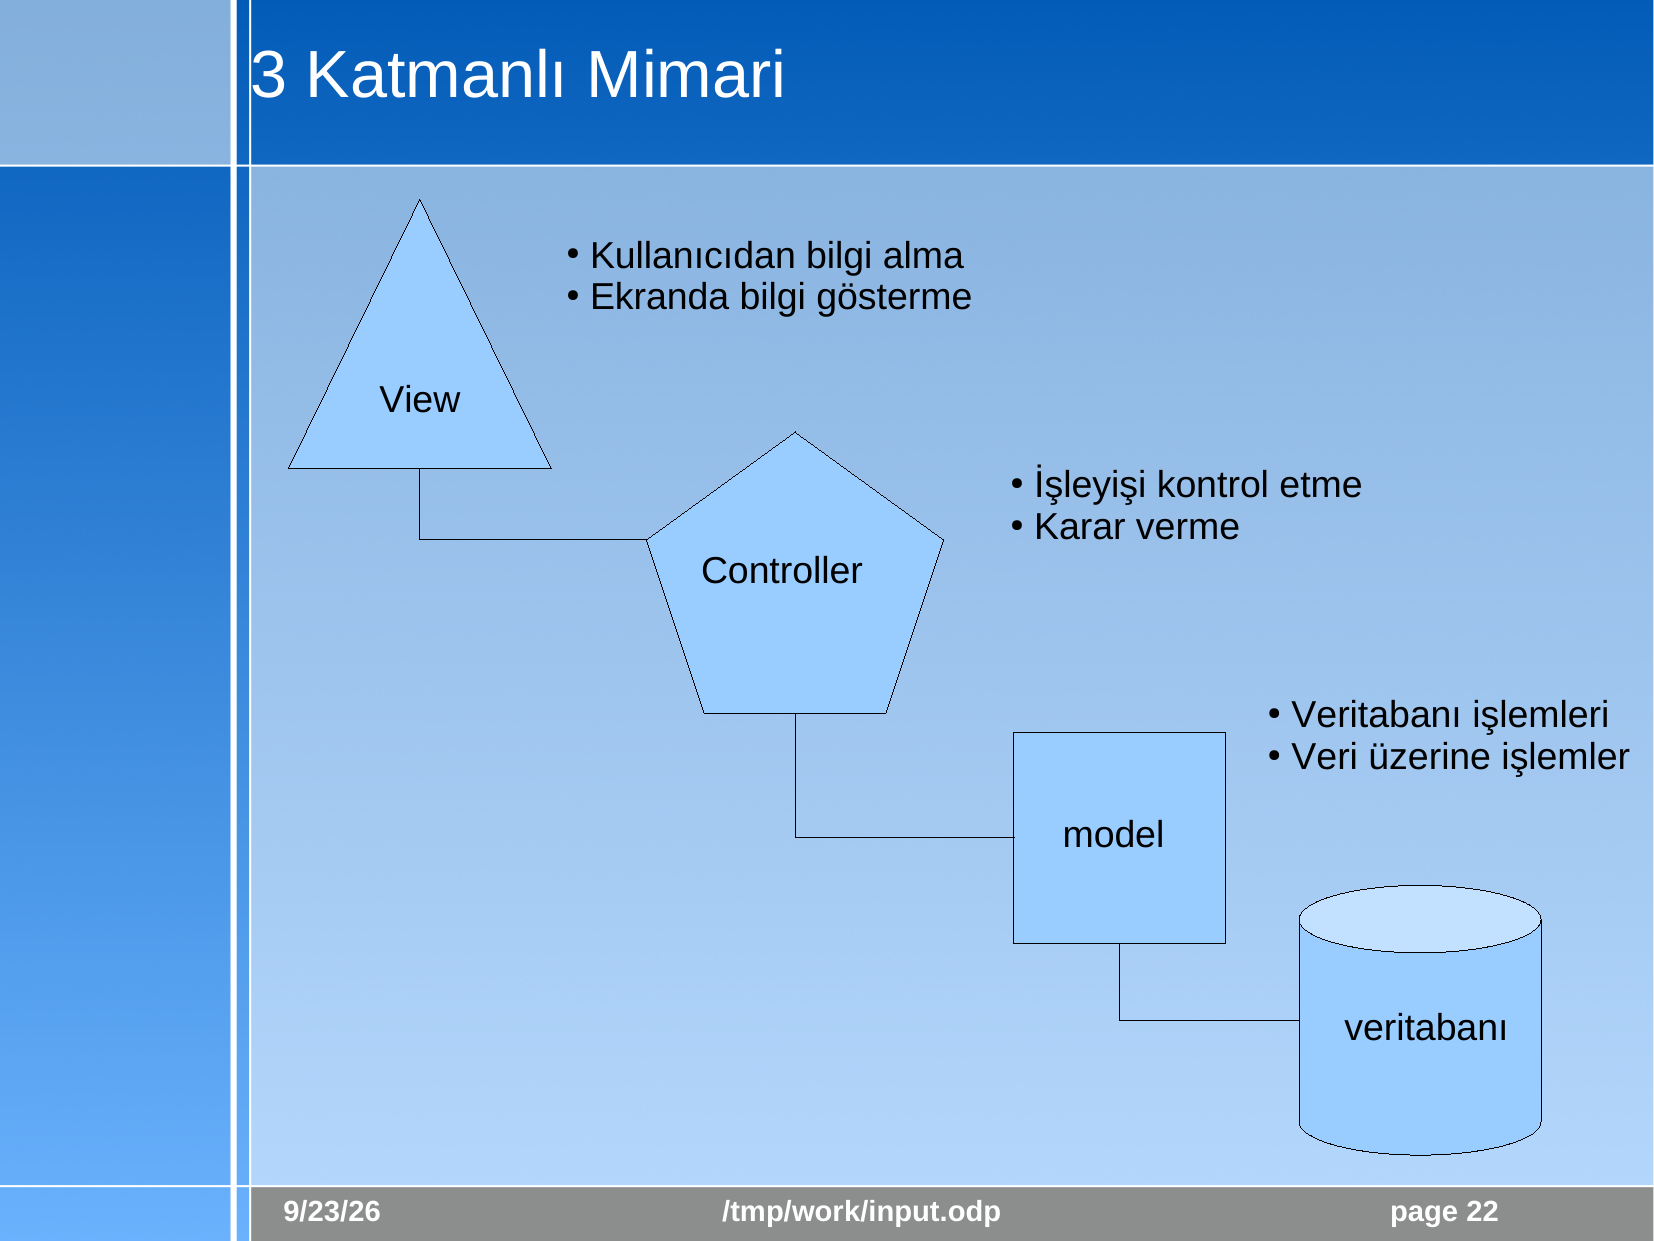

# 3 Katmanlı Mimari
 Kullanıcıdan bilgi alma
 Ekranda bilgi gösterme
View
 İşleyişi kontrol etme
 Karar verme
Controller
 Veritabanı işlemleri
 Veri üzerine işlemler
model
veritabanı